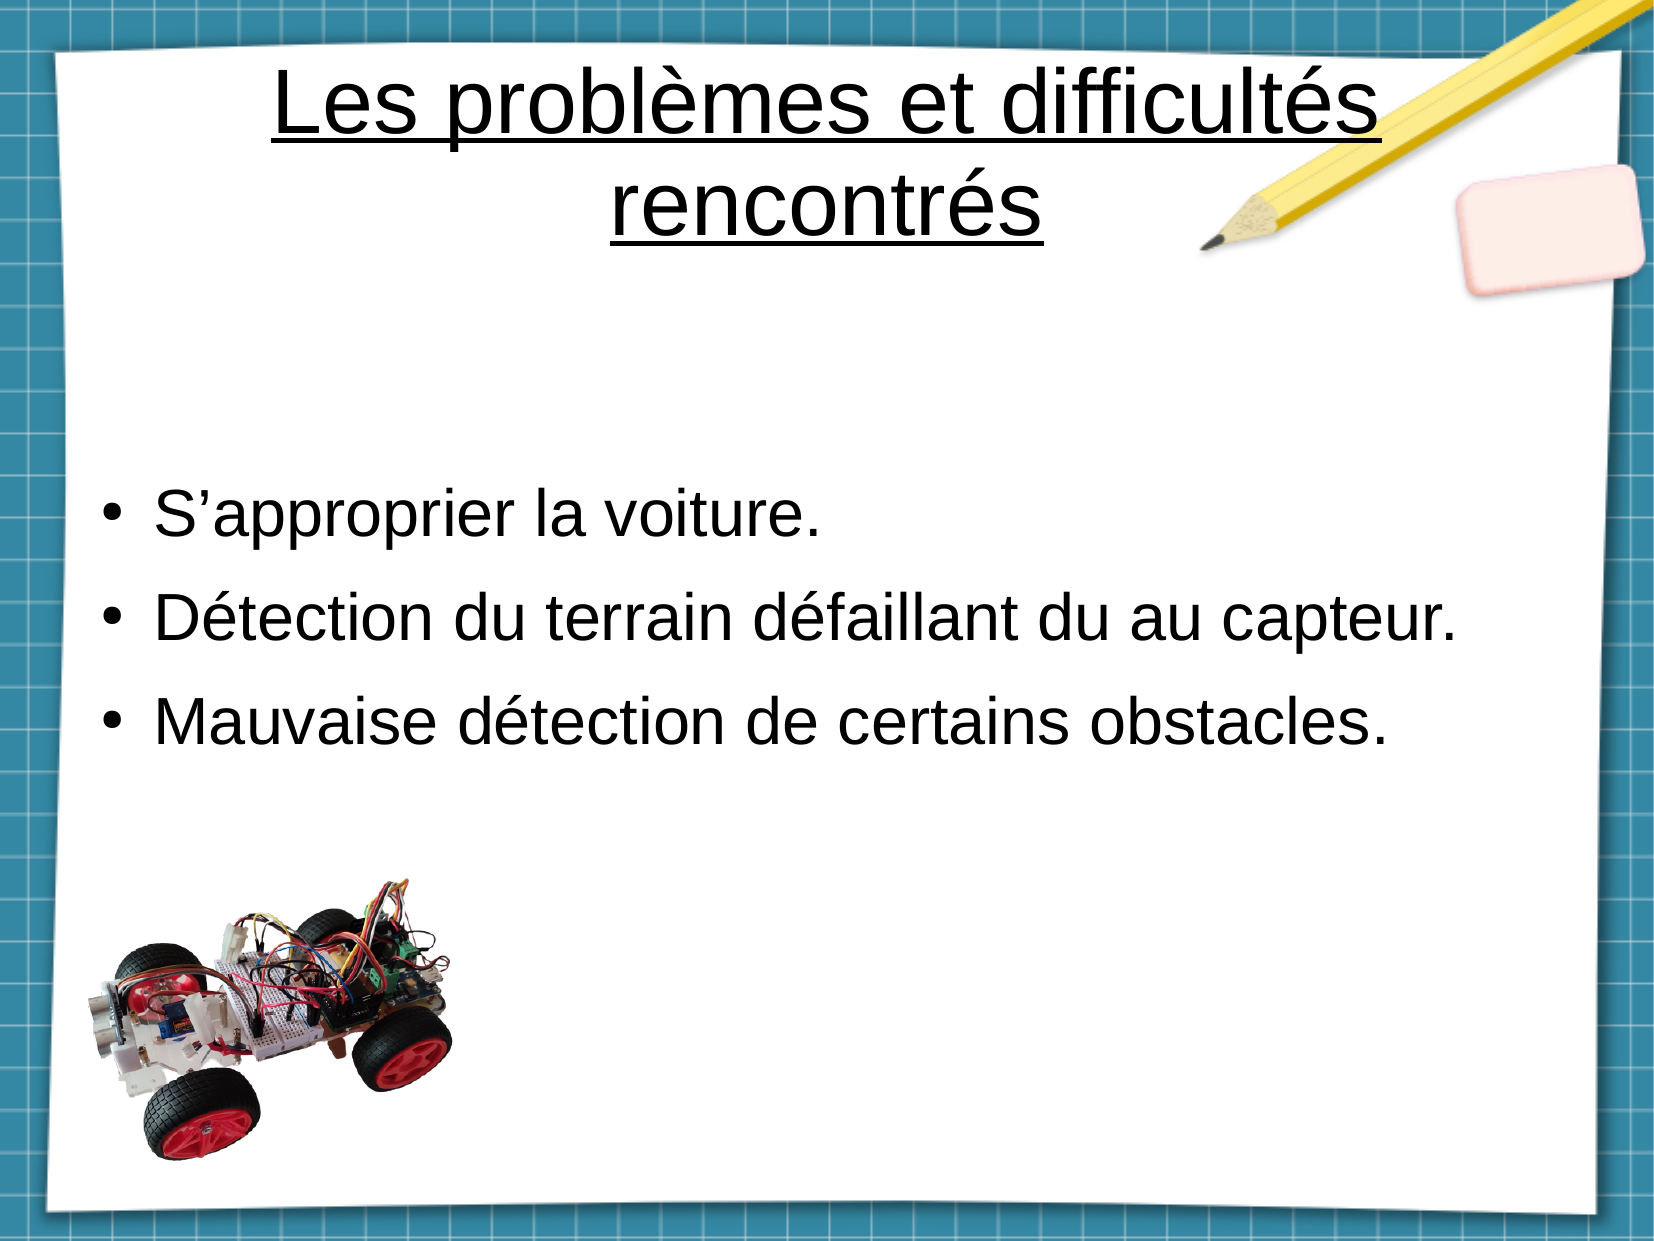

# Les problèmes et difficultés rencontrés
S’approprier la voiture.
Détection du terrain défaillant du au capteur.
Mauvaise détection de certains obstacles.